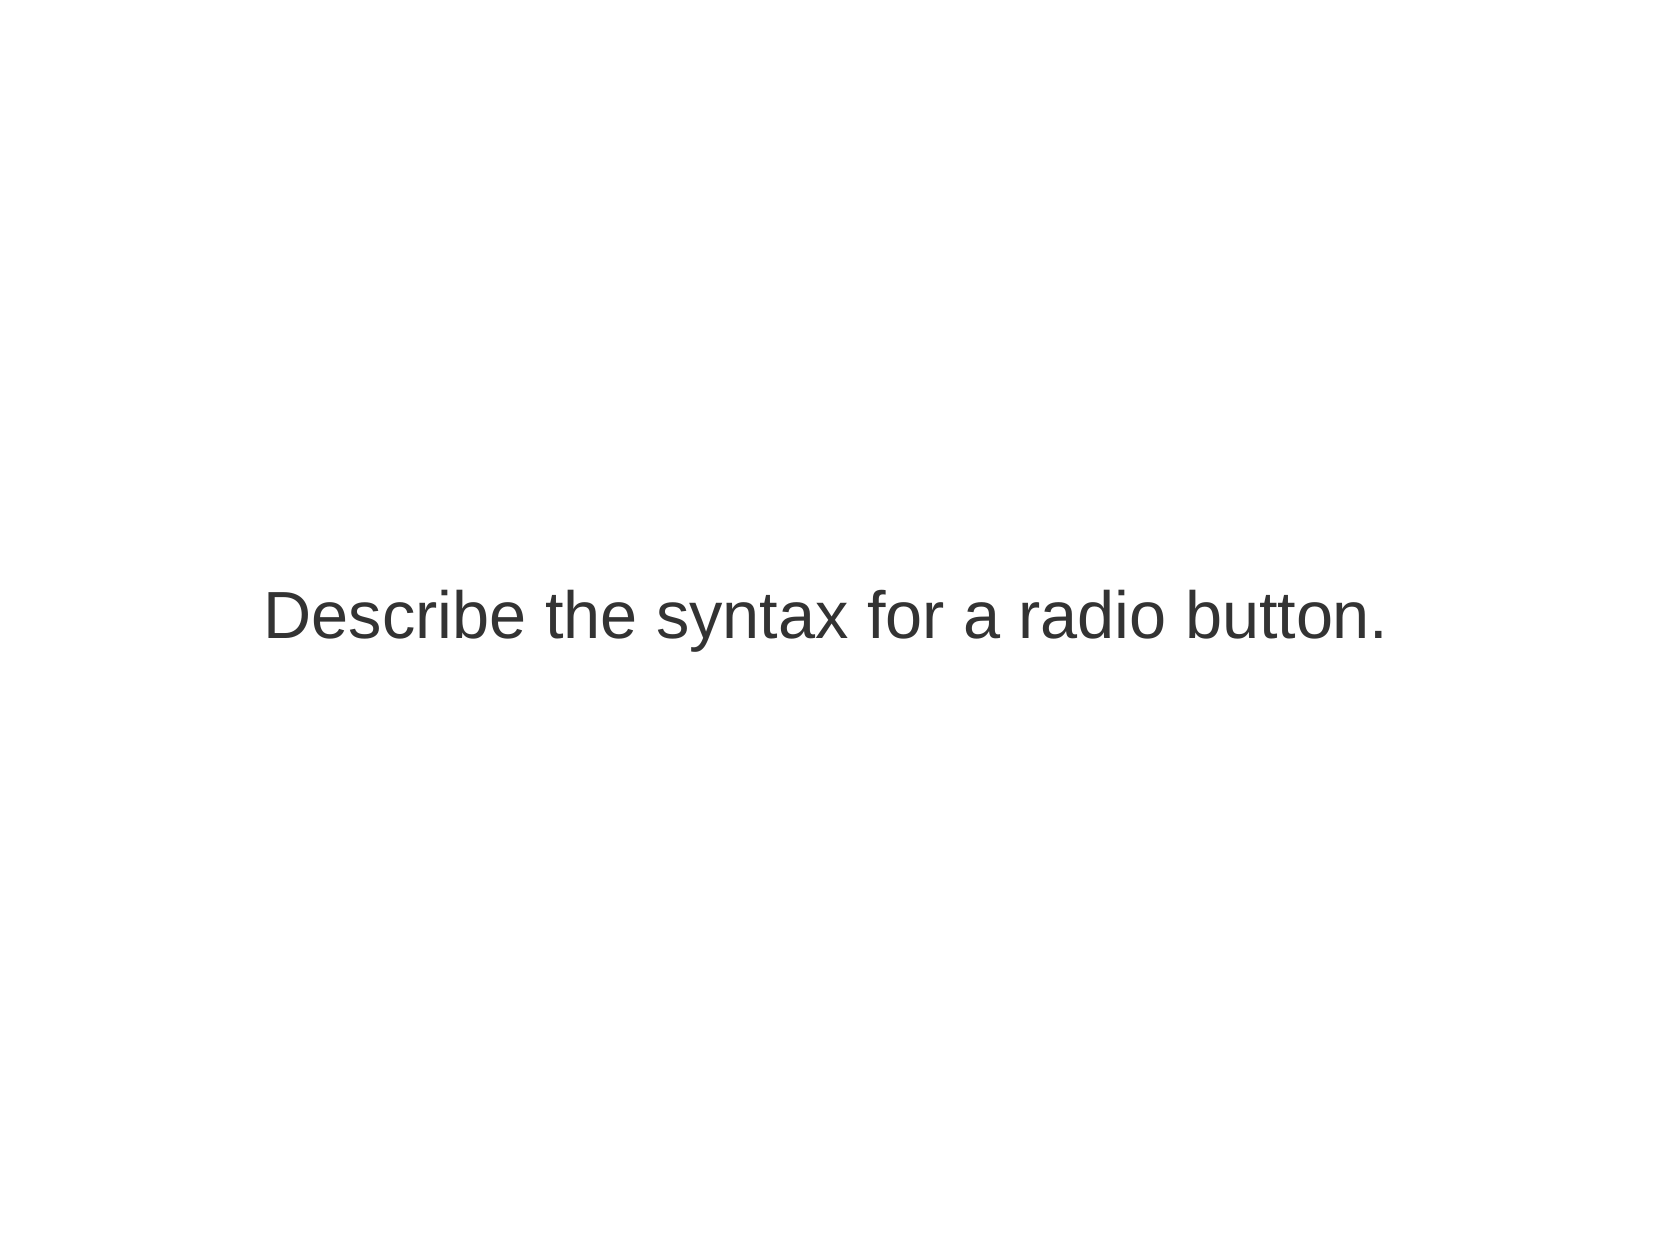

# Describe the syntax for a radio button.